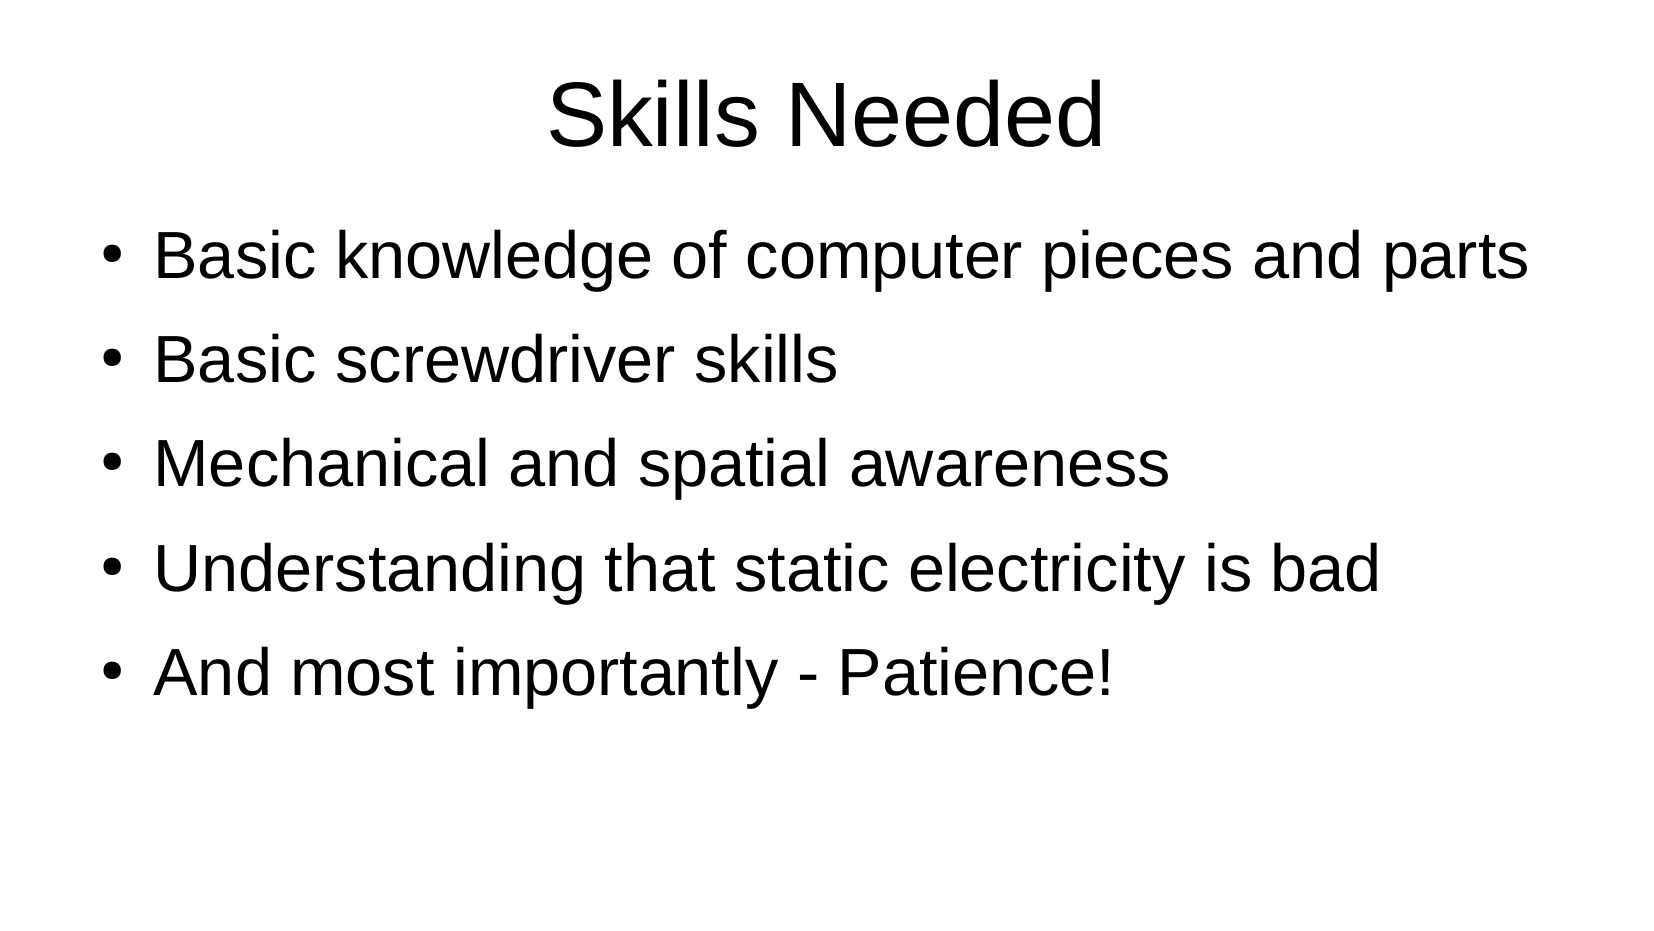

# Skills Needed
Basic knowledge of computer pieces and parts
Basic screwdriver skills
Mechanical and spatial awareness
Understanding that static electricity is bad
And most importantly - Patience!